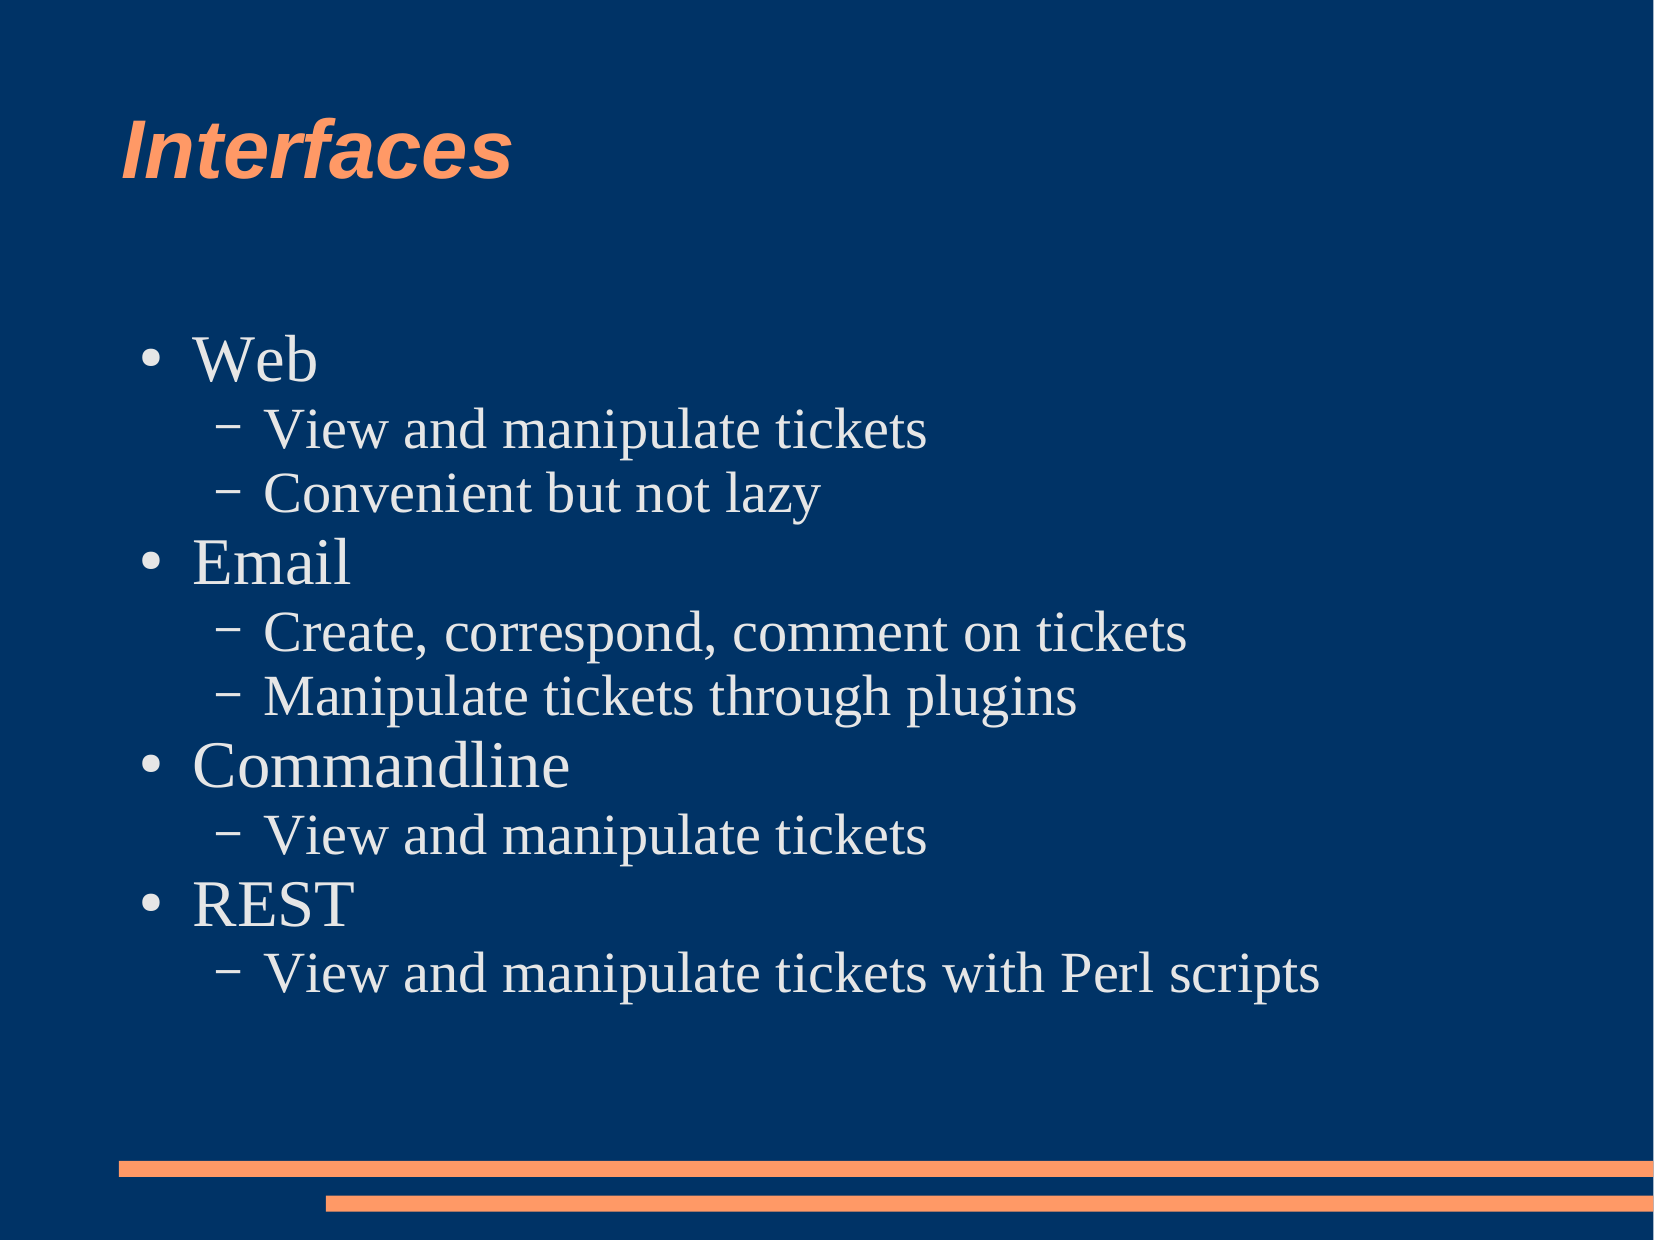

# Interfaces
Web
View and manipulate tickets
Convenient but not lazy
Email
Create, correspond, comment on tickets
Manipulate tickets through plugins
Commandline
View and manipulate tickets
REST
View and manipulate tickets with Perl scripts